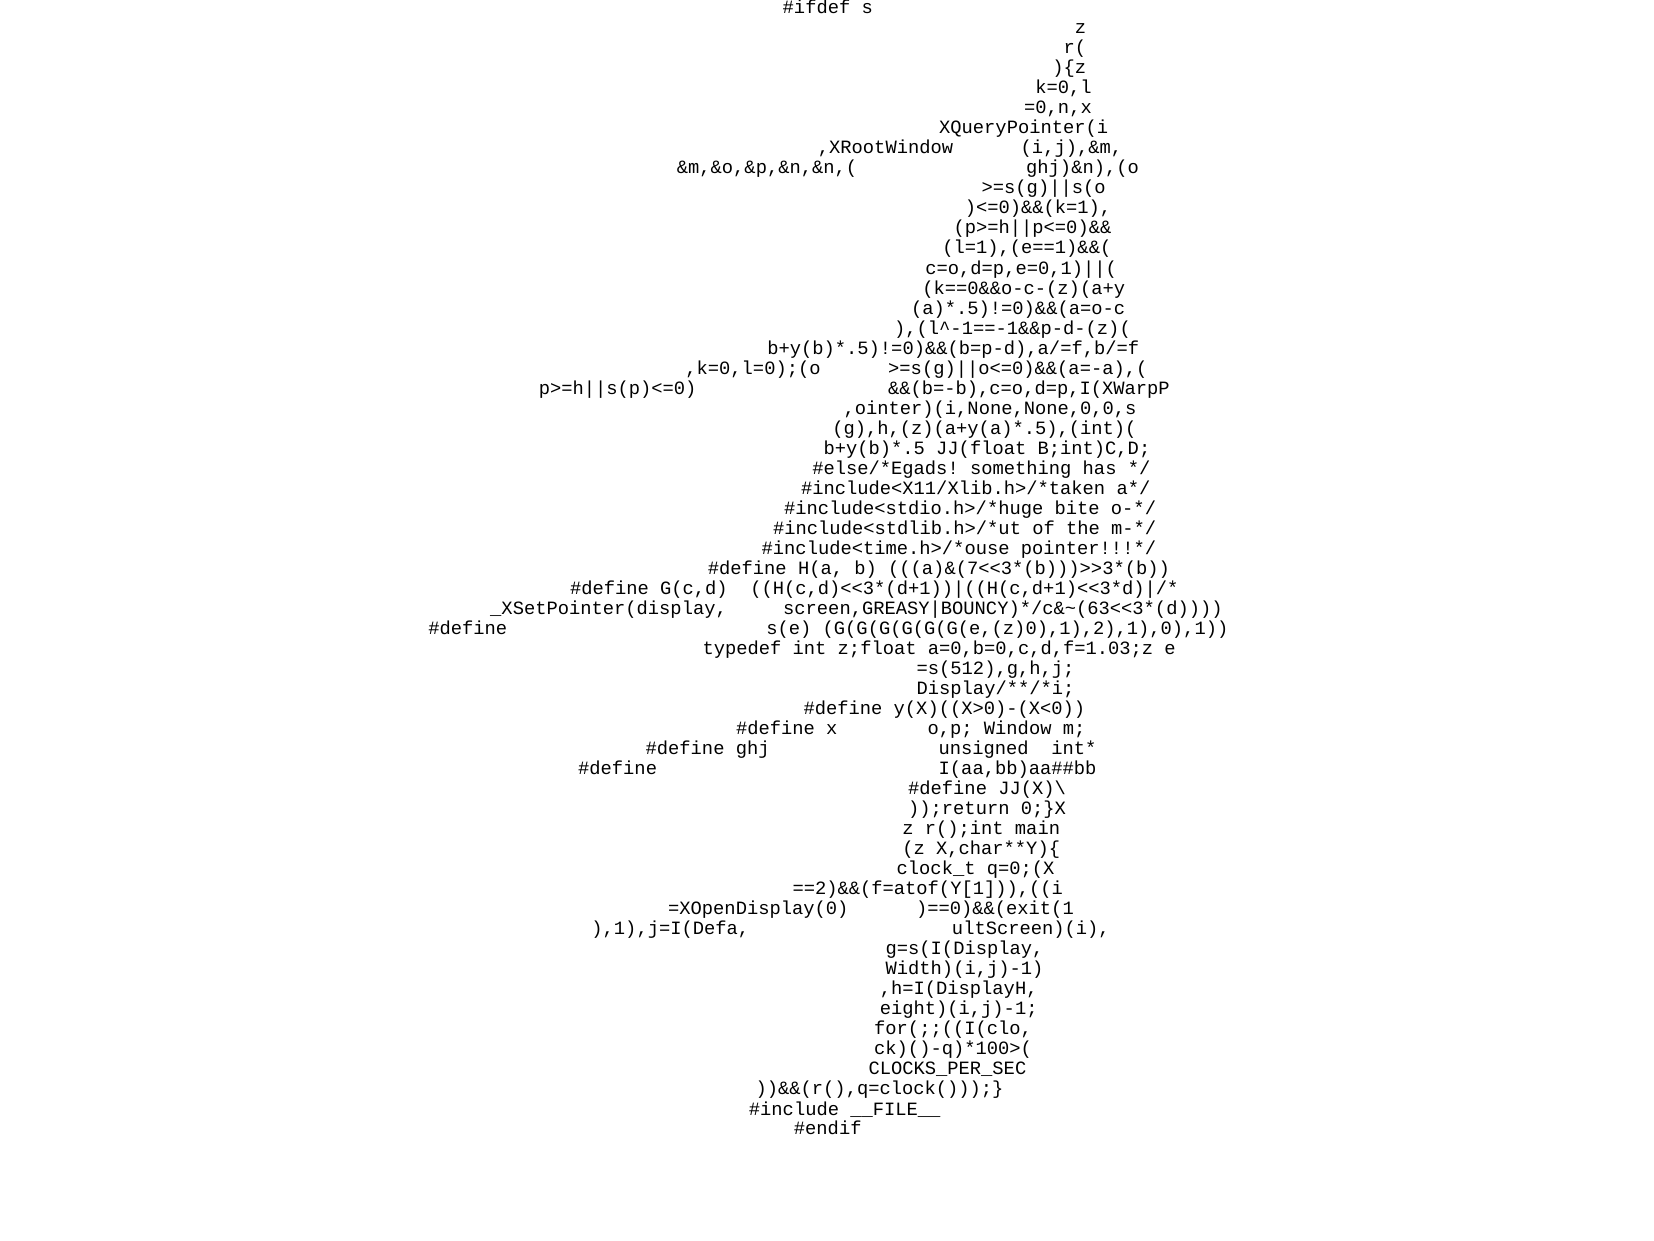

# #ifdef s
							 z
							 r(
							 ){z
							 k=0,l
							=0,n,x
					 XQueryPointer(i
				 ,XRootWindow (i,j),&m,
		 &m,&o,&p,&n,&n,( ghj)&n),(o
						 >=s(g)||s(o
						 )<=0)&&(k=1),
						 (p>=h||p<=0)&&
						 (l=1),(e==1)&&(
						c=o,d=p,e=0,1)||(
					 (k==0&&o-c-(z)(a+y
					 (a)*.5)!=0)&&(a=o-c
					 ),(l^-1==-1&&p-d-(z)(
				 b+y(b)*.5)!=0)&&(b=p-d),a/=f,b/=f
			 ,k=0,l=0);(o >=s(g)||o<=0)&&(a=-a),(
	 p>=h||s(p)<=0) &&(b=-b),c=o,d=p,I(XWarpP
					 ,ointer)(i,None,None,0,0,s
					(g),h,(z)(a+y(a)*.5),(int)(
				 b+y(b)*.5 JJ(float B;int)C,D;
				 #else/*Egads! something has */
				 #include<X11/Xlib.h>/*taken a*/
				 #include<stdio.h>/*huge bite o-*/
				 #include<stdlib.h>/*ut of the m-*/
				 #include<time.h>/*ouse pointer!!!*/
			 #define H(a, b) (((a)&(7<<3*(b)))>>3*(b))
		#define G(c,d) ((H(c,d)<<3*(d+1))|((H(c,d+1)<<3*d)|/*
 _XSetPointer(display, screen,GREASY|BOUNCY)*/c&~(63<<3*(d))))
#define s(e) (G(G(G(G(G(G(e,(z)0),1),2),1),0),1))
			 typedef int z;float a=0,b=0,c,d,f=1.03;z e
					 =s(512),g,h,j;
					 Display/**/*i;
			 #define y(X)((X>0)-(X<0))
			#define x o,p; Window m;
	 #define ghj unsigned int*
	#define I(aa,bb)aa##bb
				 #define JJ(X)\
				 ));return 0;}X
				 z r();int main
				 (z X,char**Y){
				 clock_t q=0;(X
			 ==2)&&(f=atof(Y[1])),((i
	 =XOpenDisplay(0) )==0)&&(exit(1
 ),1),j=I(Defa, ultScreen)(i),
				 g=s(I(Display,
				 Width)(i,j)-1)
				 ,h=I(DisplayH,
				 eight)(i,j)-1;
				 for(;;((I(clo,
				 ck)()-q)*100>(
				CLOCKS_PER_SEC
		 ))&&(r(),q=clock()));}
 #include __FILE__
#endif